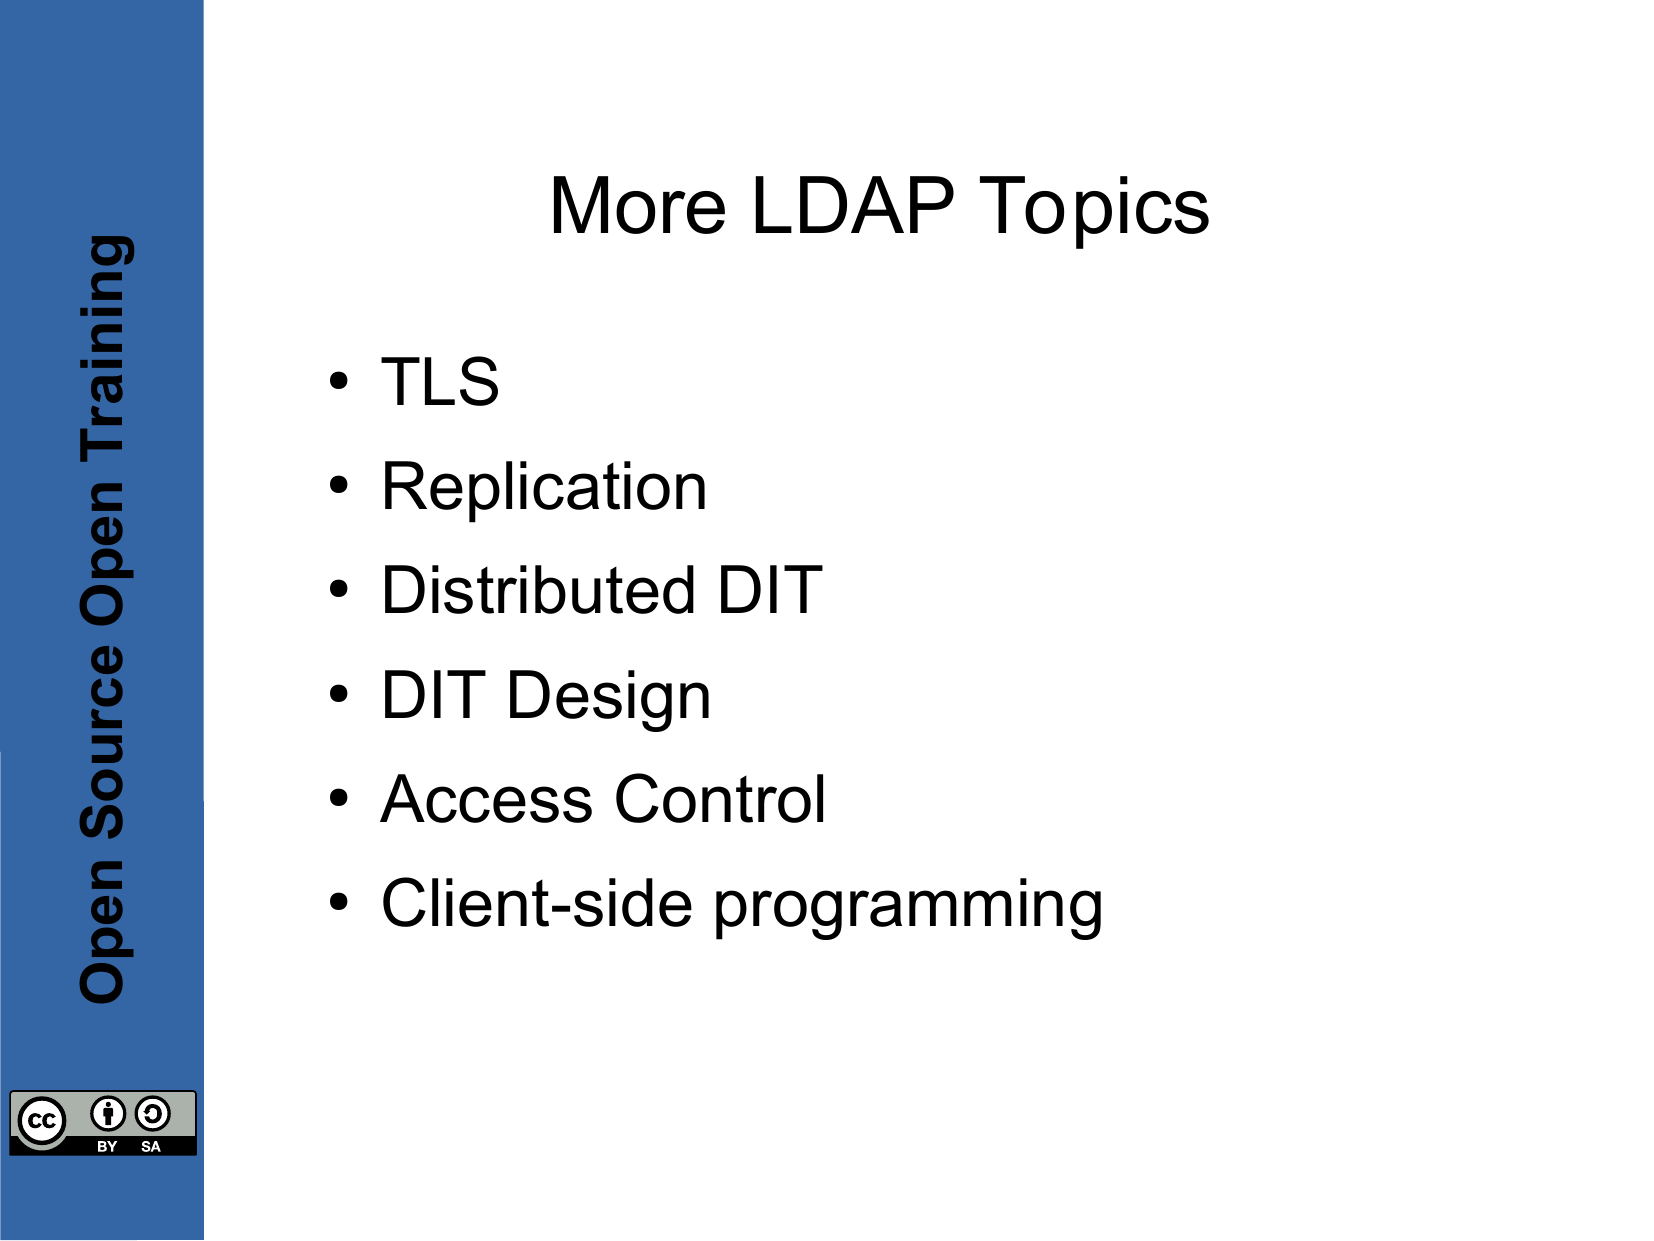

# More LDAP Topics
TLS
Replication
Distributed DIT
DIT Design
Access Control
Client-side programming